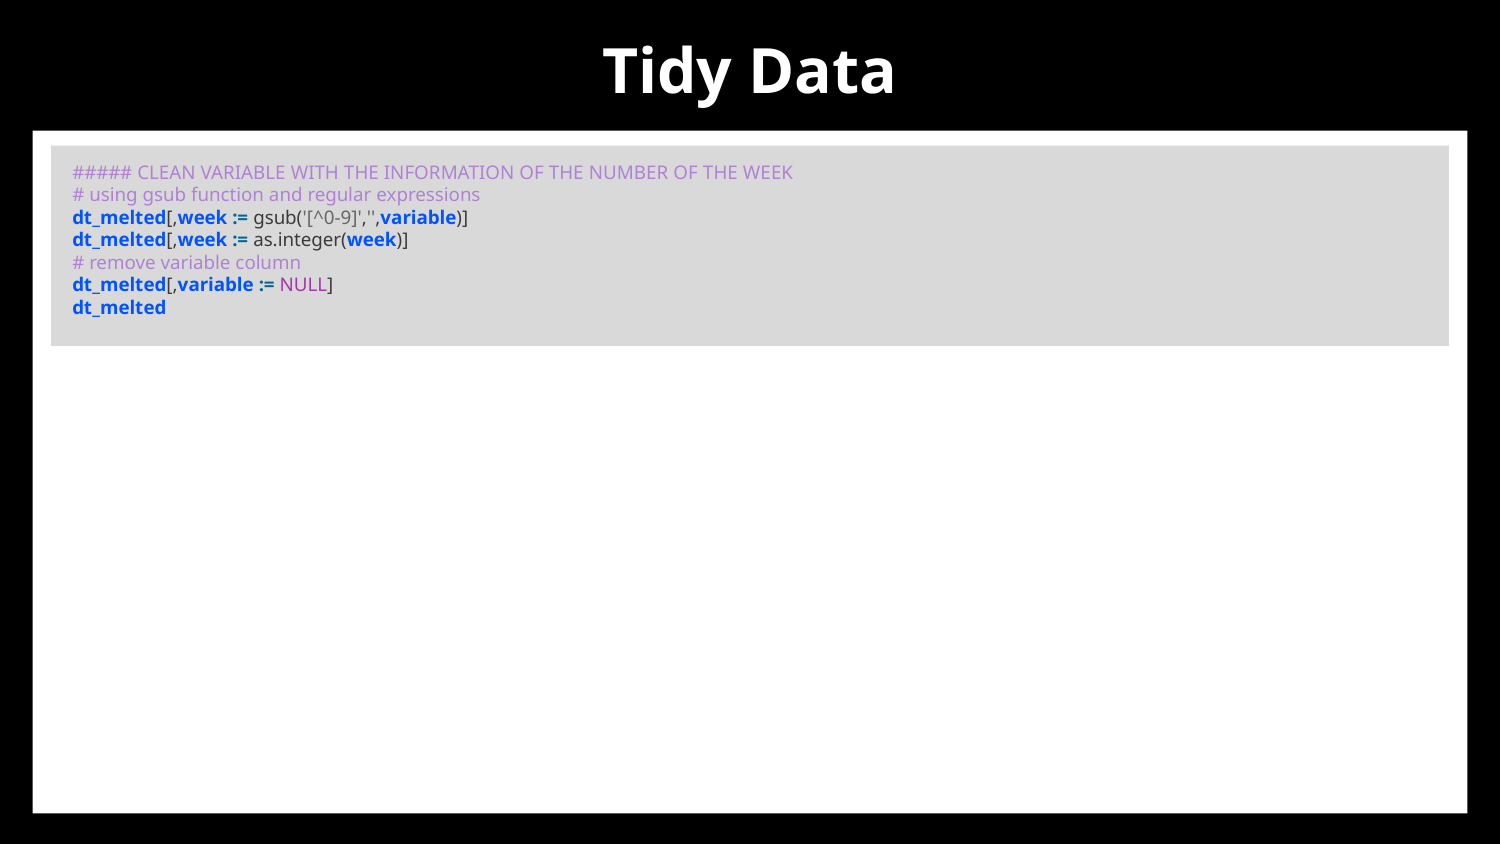

Tidy Data
##### CLEAN VARIABLE WITH THE INFORMATION OF THE NUMBER OF THE WEEK # using gsub function and regular expressions dt_melted[,week := gsub('[^0-9]','',variable)] dt_melted[,week := as.integer(week)] # remove variable column dt_melted[,variable := NULL] dt_melted